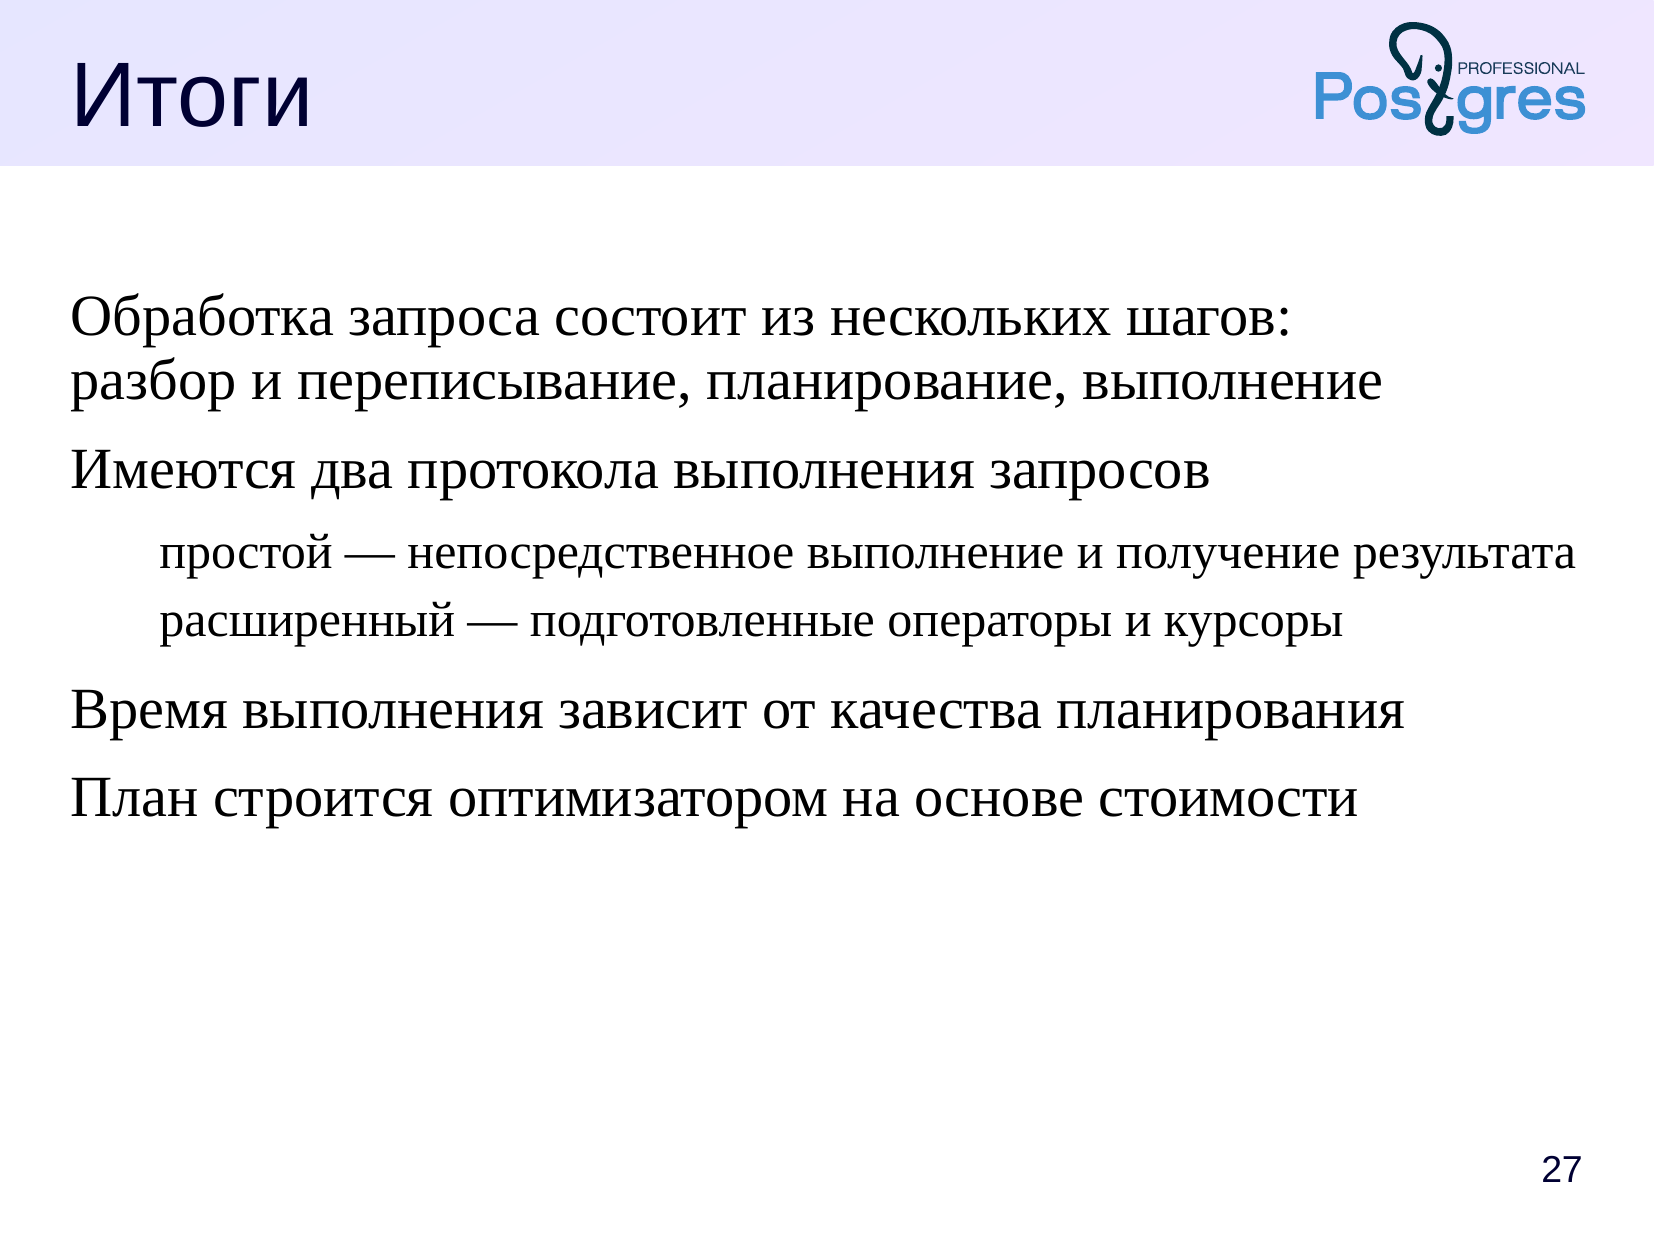

# Итоги
Обработка запроса состоит из нескольких шагов:
разбор и переписывание, планирование, выполнение
Имеются два протокола выполнения запросов
простой — непосредственное выполнение и получение результата
расширенный — подготовленные операторы и курсоры
Время выполнения зависит от качества планирования
План строится оптимизатором на основе стоимости